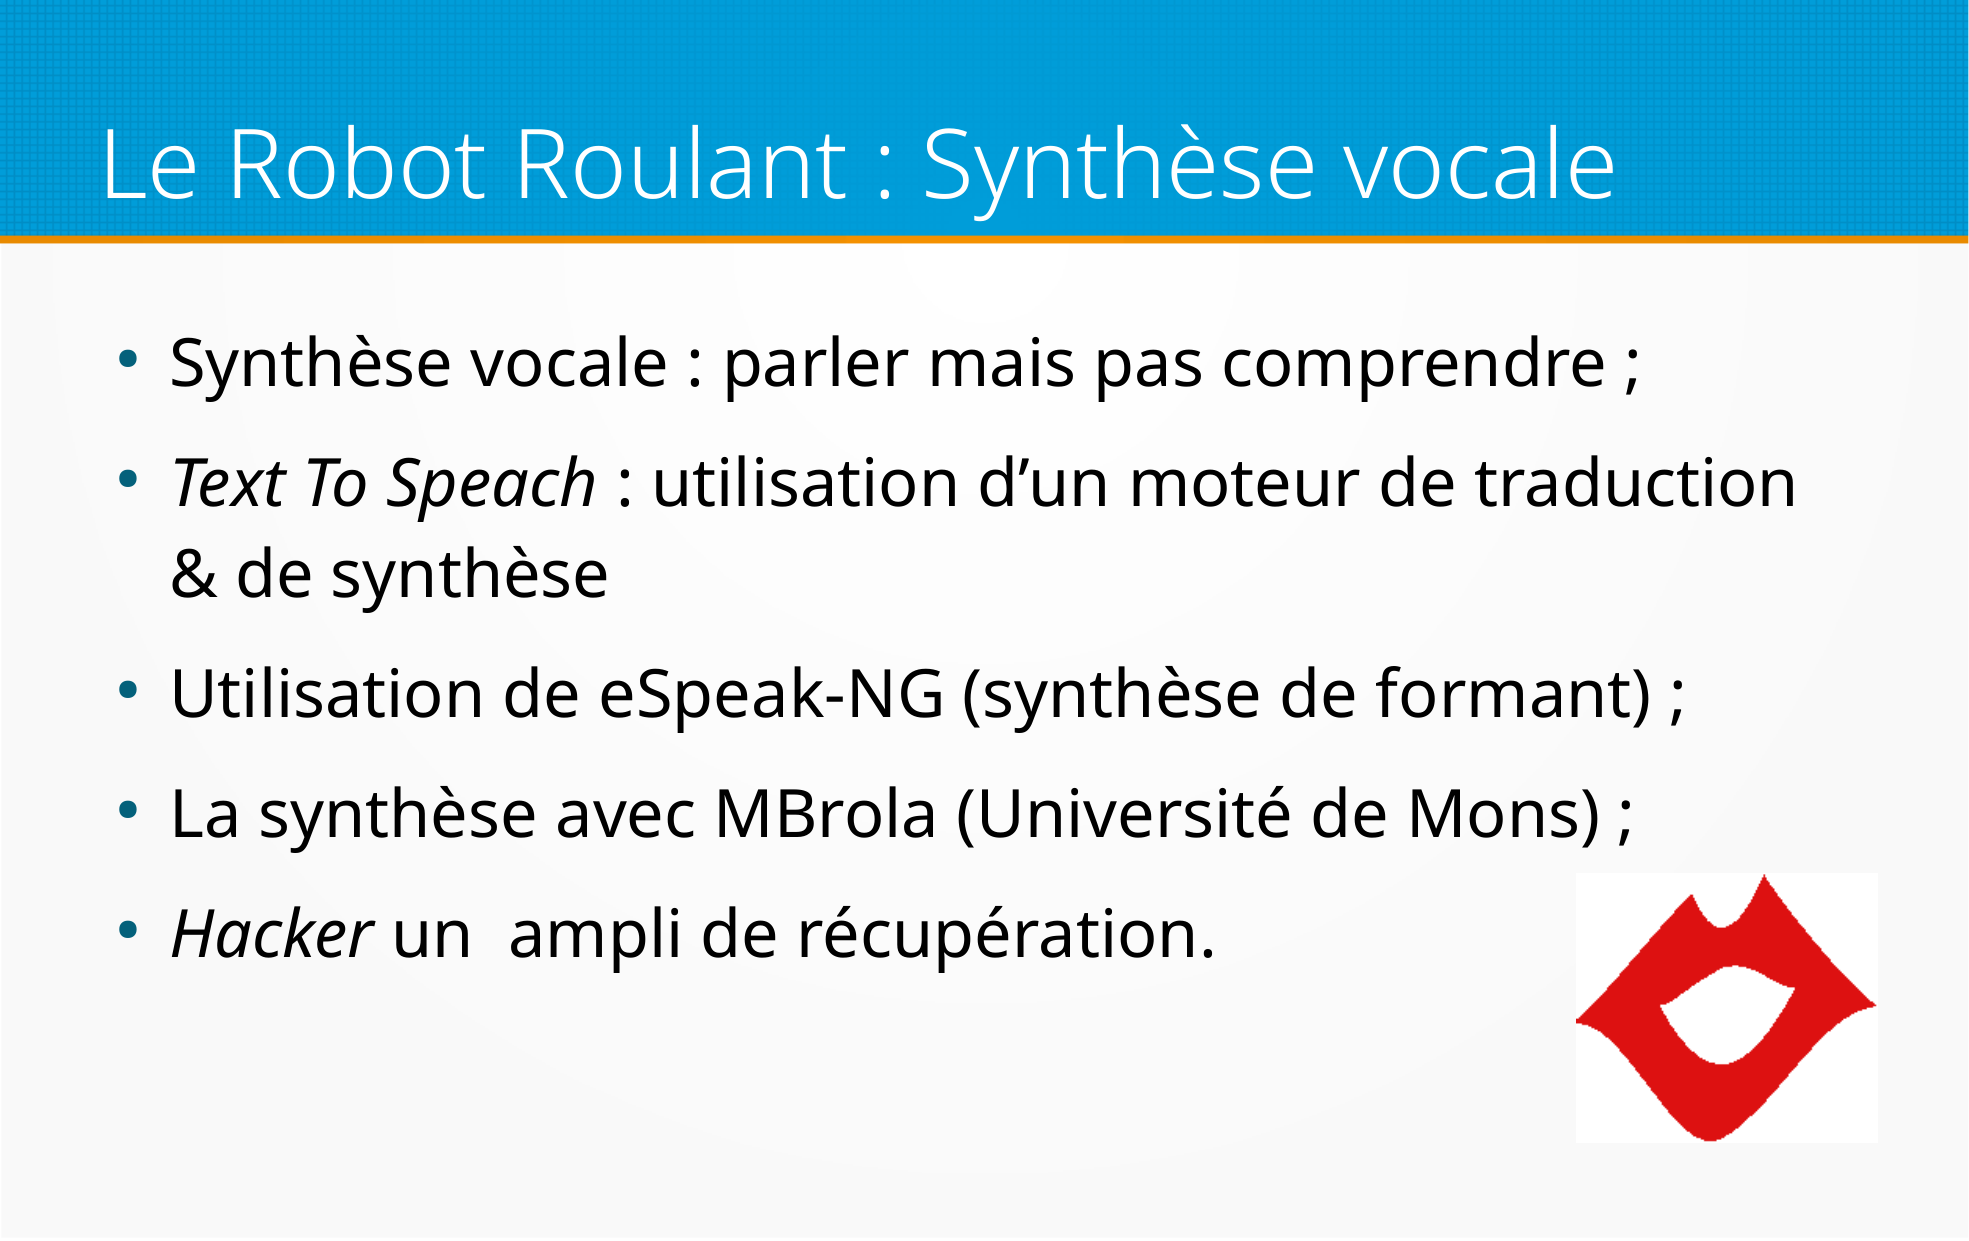

# Le Robot Roulant : Synthèse vocale
Synthèse vocale : parler mais pas comprendre ;
Text To Speach : utilisation d’un moteur de traduction & de synthèse
Utilisation de eSpeak-NG (synthèse de formant) ;
La synthèse avec MBrola (Université de Mons) ;
Hacker un ampli de récupération.